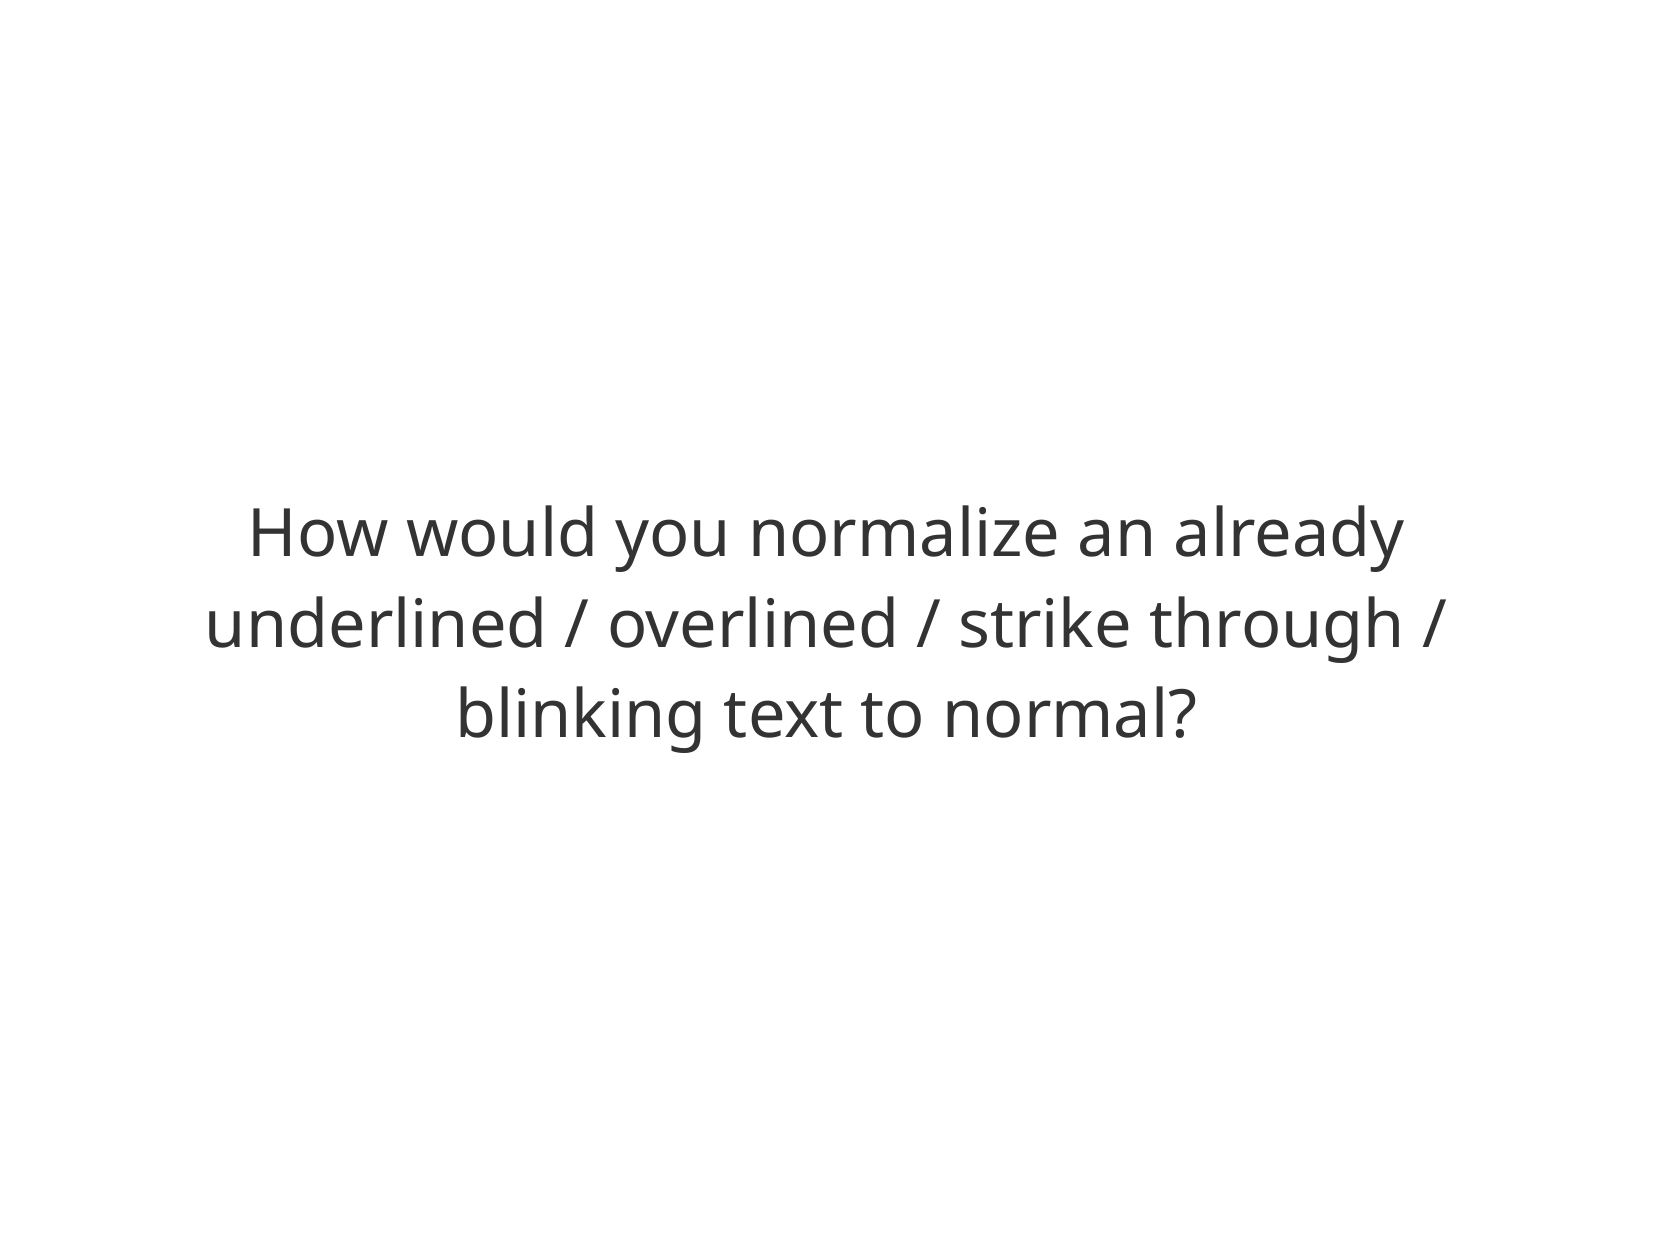

# How would you normalize an already underlined / overlined / strike through / blinking text to normal?